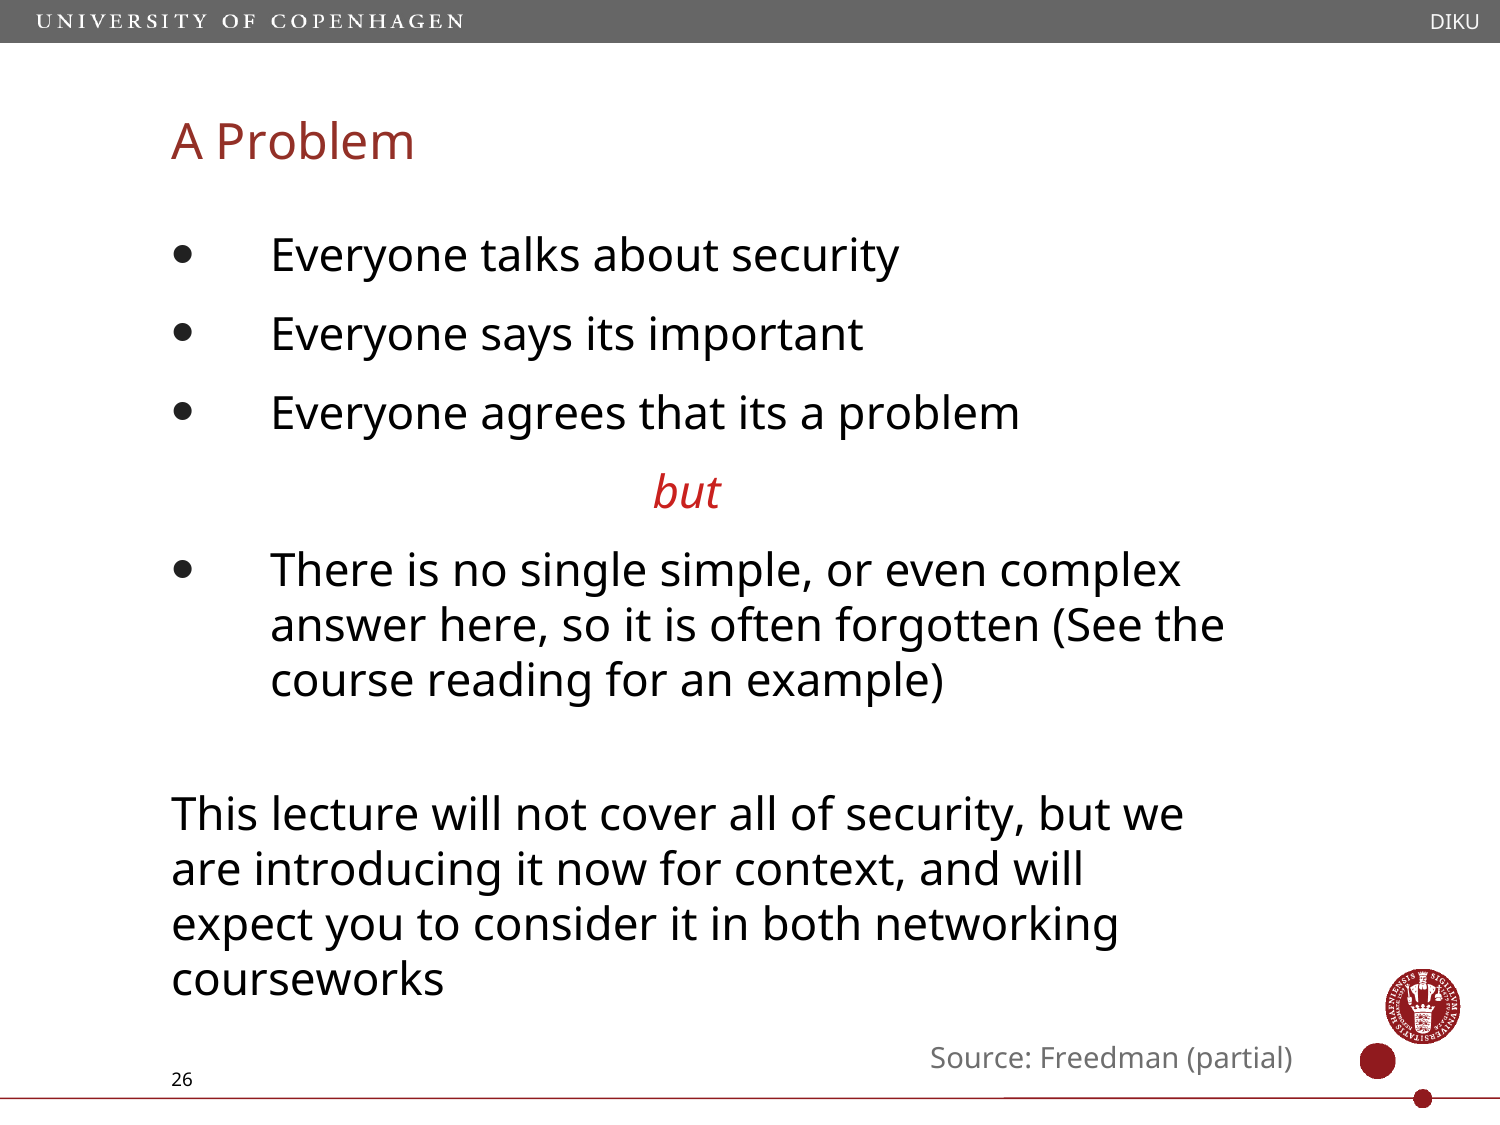

DIKU
A Problem
Everyone talks about security
Everyone says its important
Everyone agrees that its a problem
 but
There is no single simple, or even complex answer here, so it is often forgotten (See the course reading for an example)
This lecture will not cover all of security, but we are introducing it now for context, and will expect you to consider it in both networking courseworks
Source: Freedman (partial)